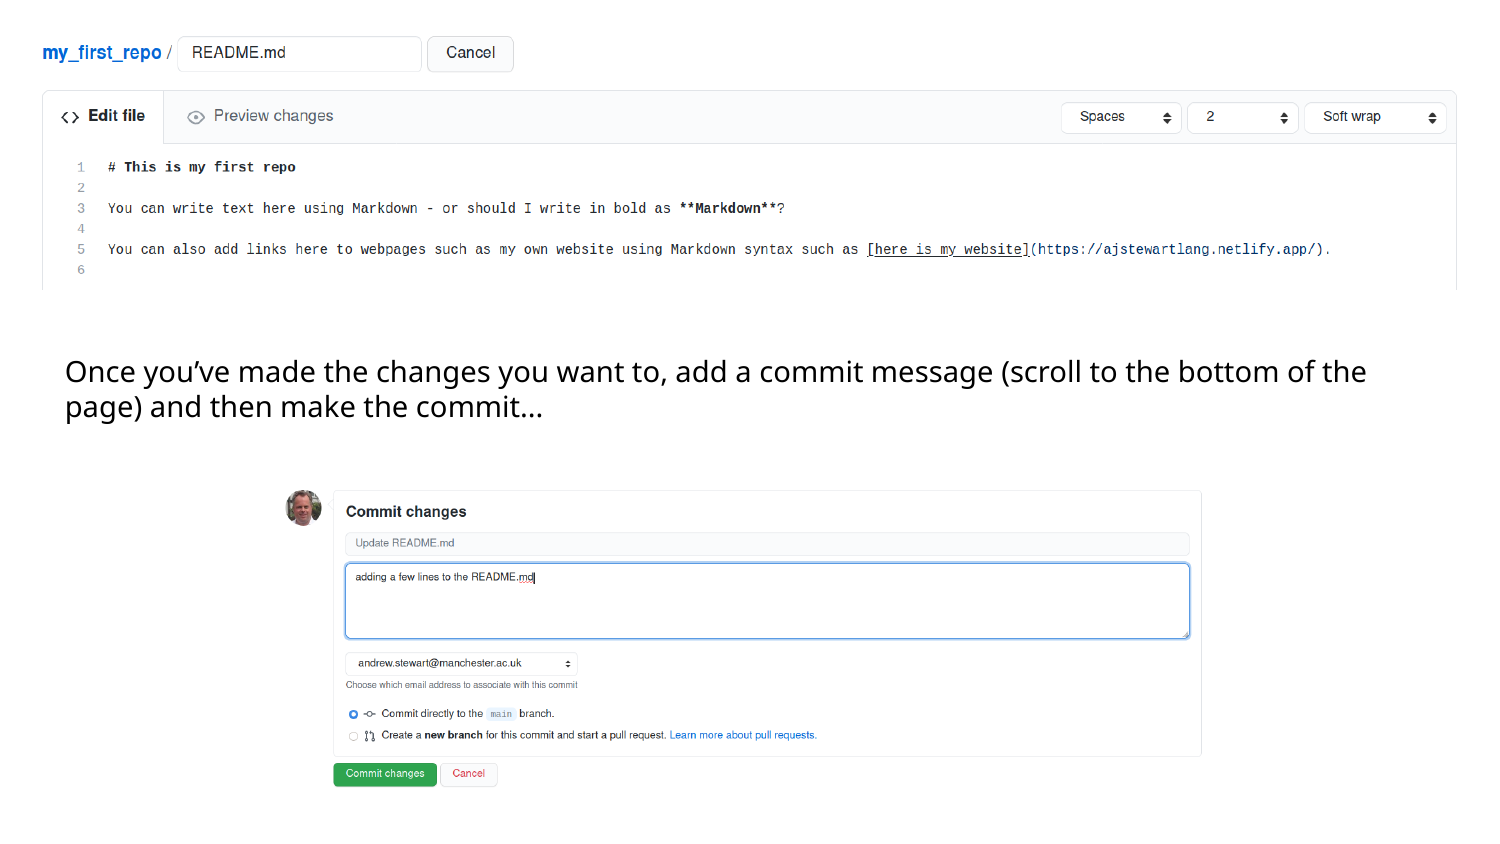

Once you’ve made the changes you want to, add a commit message (scroll to the bottom of the page) and then make the commit...